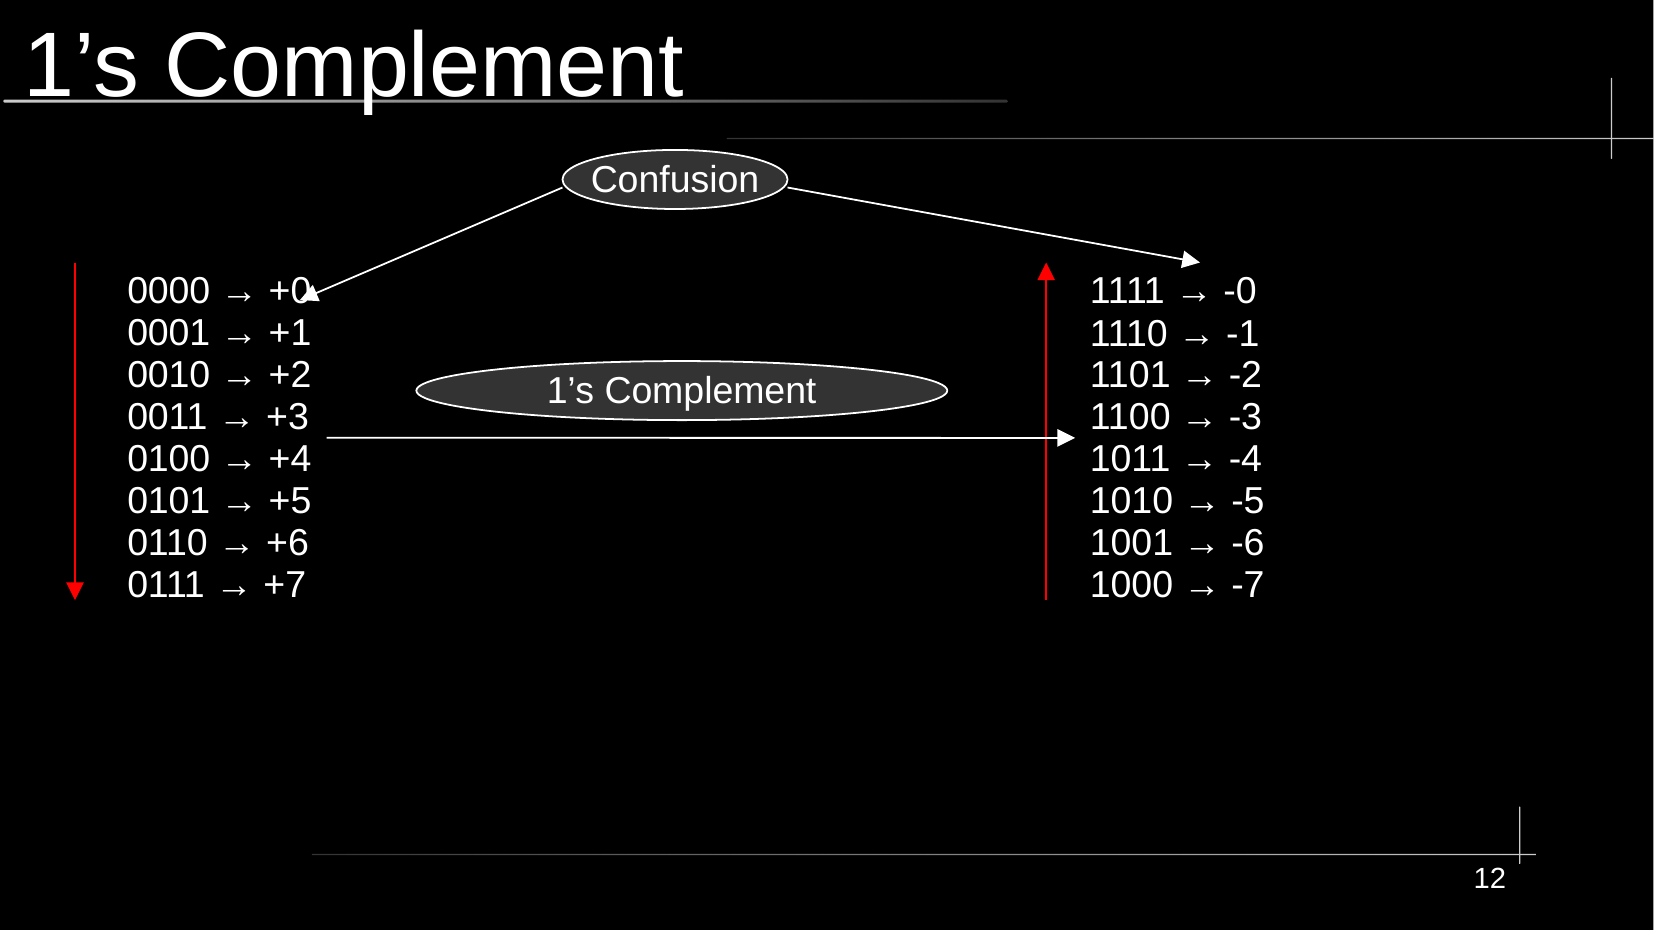

# 1’s Complement
Confusion
0000 → +0
0001 → +1
0010 → +2
0011 → +3
0100 → +4
0101 → +5
0110 → +6
0111 → +7
1111 → -0
1110 → -1
1101 → -2
1100 → -3
1011 → -4
1010 → -5
1001 → -6
1000 → -7
1’s Complement
12